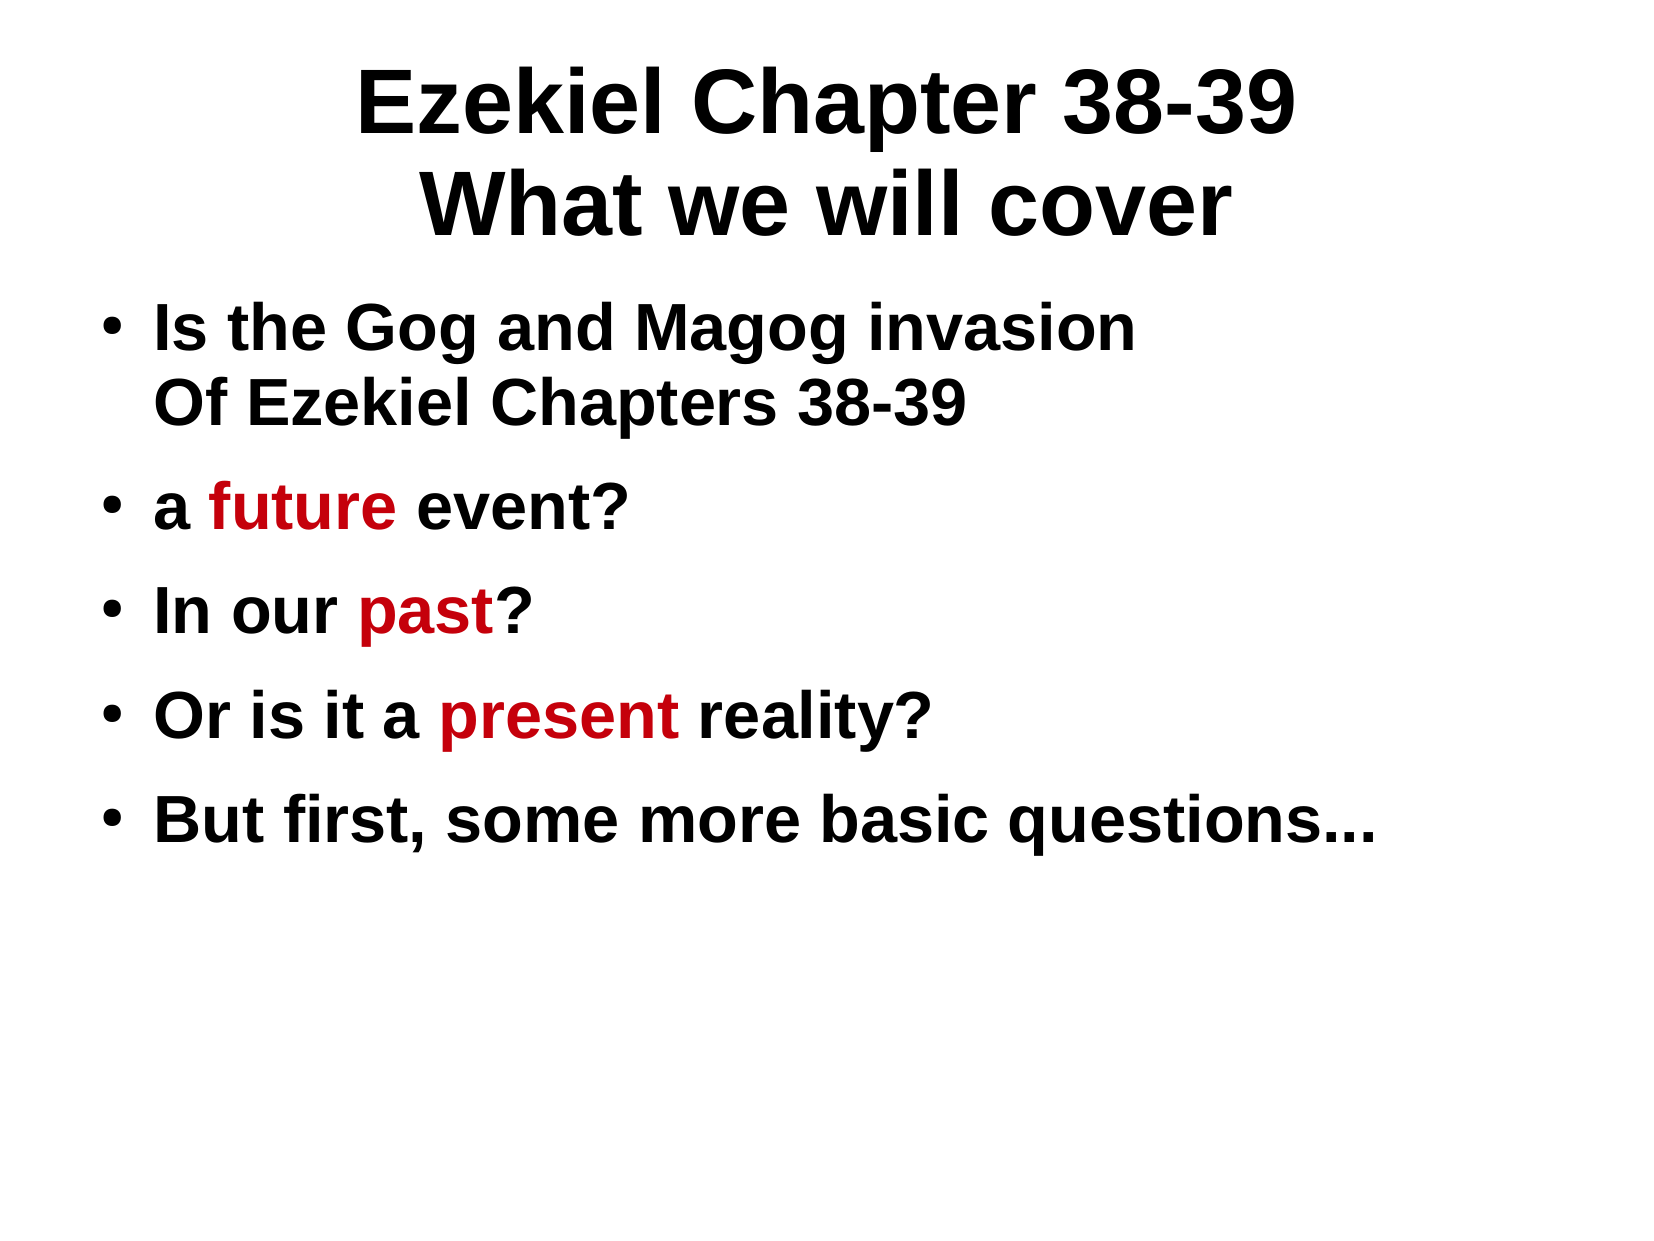

# Ezekiel Chapter 38-39 What we will cover
Is the Gog and Magog invasion
Of Ezekiel Chapters 38-39
a future event?
In our past?
Or is it a present reality?
But first, some more basic questions...